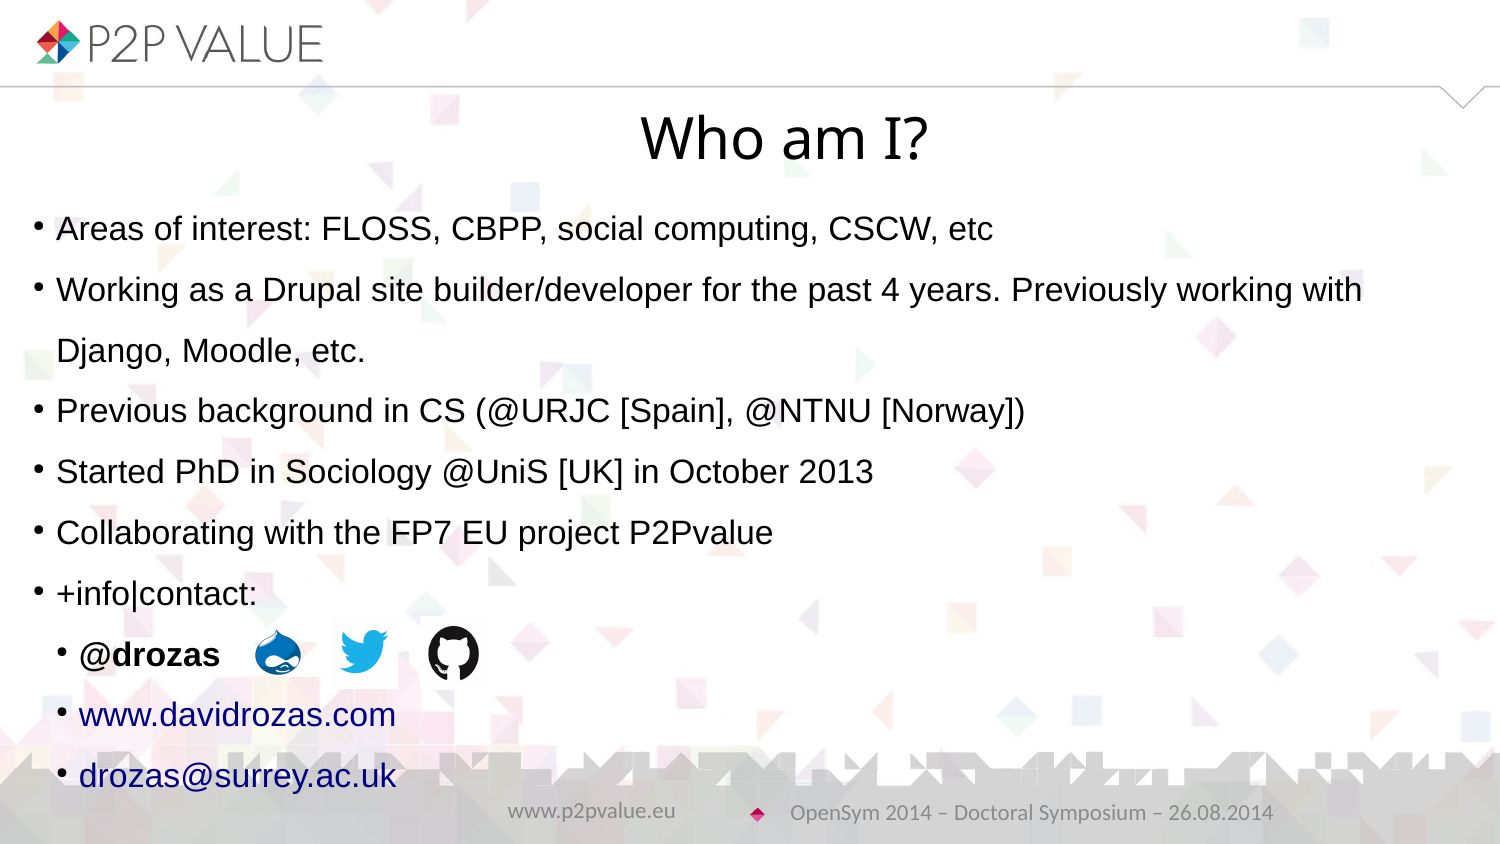

# Who am I?
Areas of interest: FLOSS, CBPP, social computing, CSCW, etc
Working as a Drupal site builder/developer for the past 4 years. Previously working with Django, Moodle, etc.
Previous background in CS (@URJC [Spain], @NTNU [Norway])
Started PhD in Sociology @UniS [UK] in October 2013
Collaborating with the FP7 EU project P2Pvalue
+info|contact:
@drozas
www.davidrozas.com
drozas@surrey.ac.uk
OpenSym 2014 – Doctoral Symposium – 26.08.2014
www.p2pvalue.eu